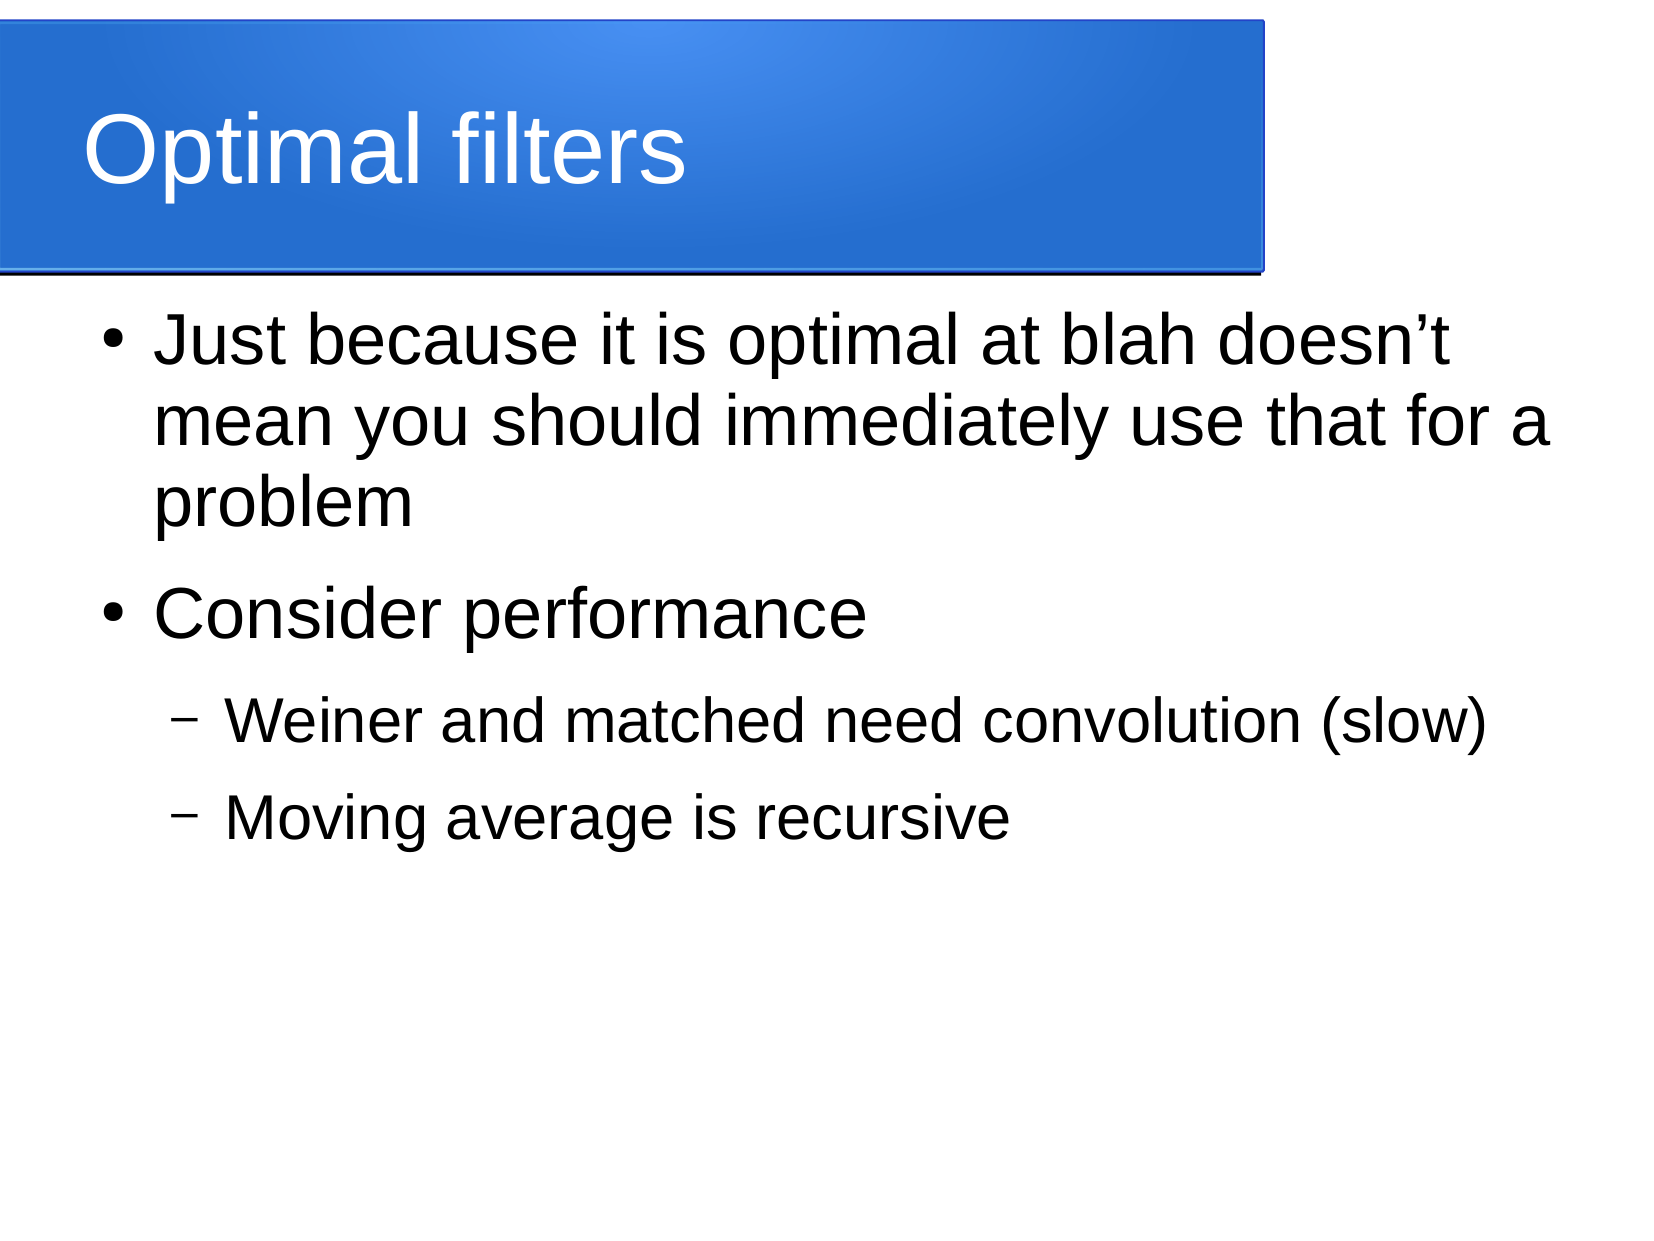

# Optimal filters
Just because it is optimal at blah doesn’t mean you should immediately use that for a problem
Consider performance
Weiner and matched need convolution (slow)
Moving average is recursive